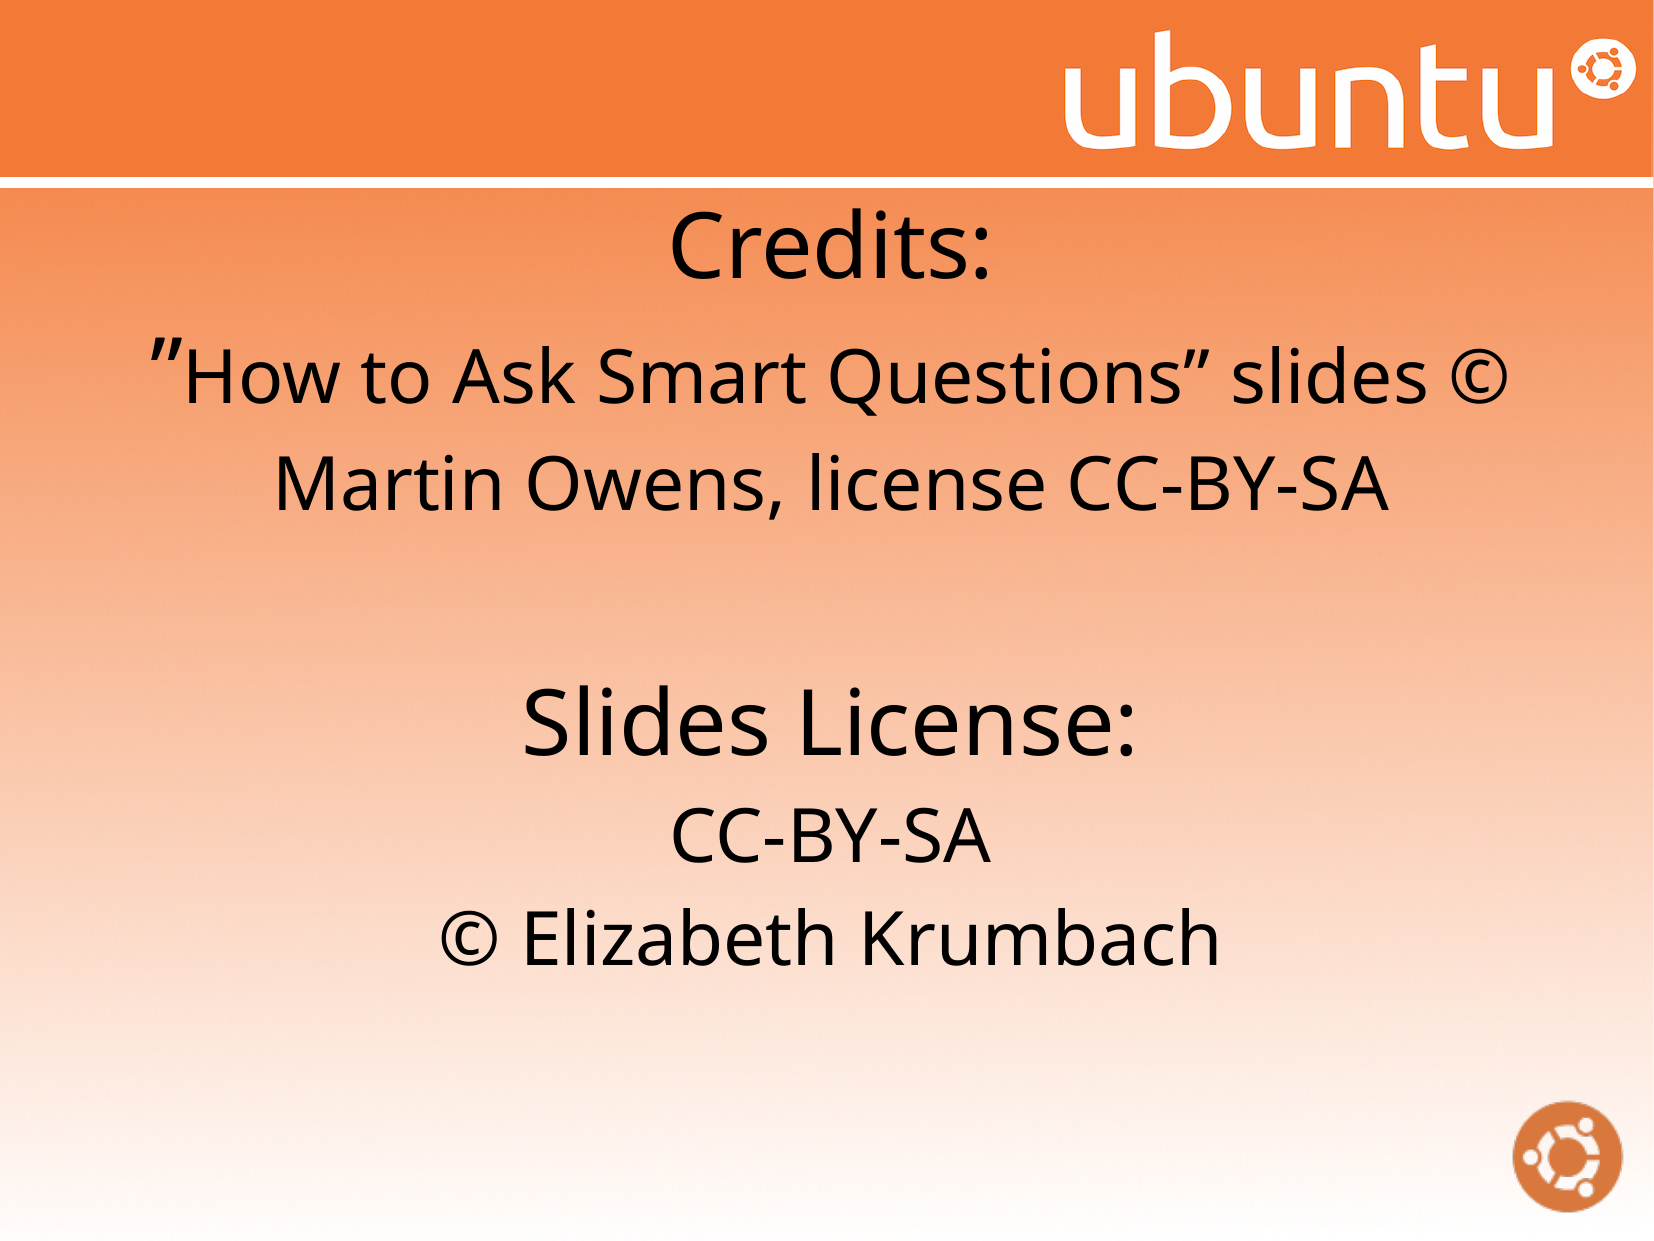

# Credits: ”How to Ask Smart Questions” slides © Martin Owens, license CC-BY-SA Slides License: CC-BY-SA © Elizabeth Krumbach